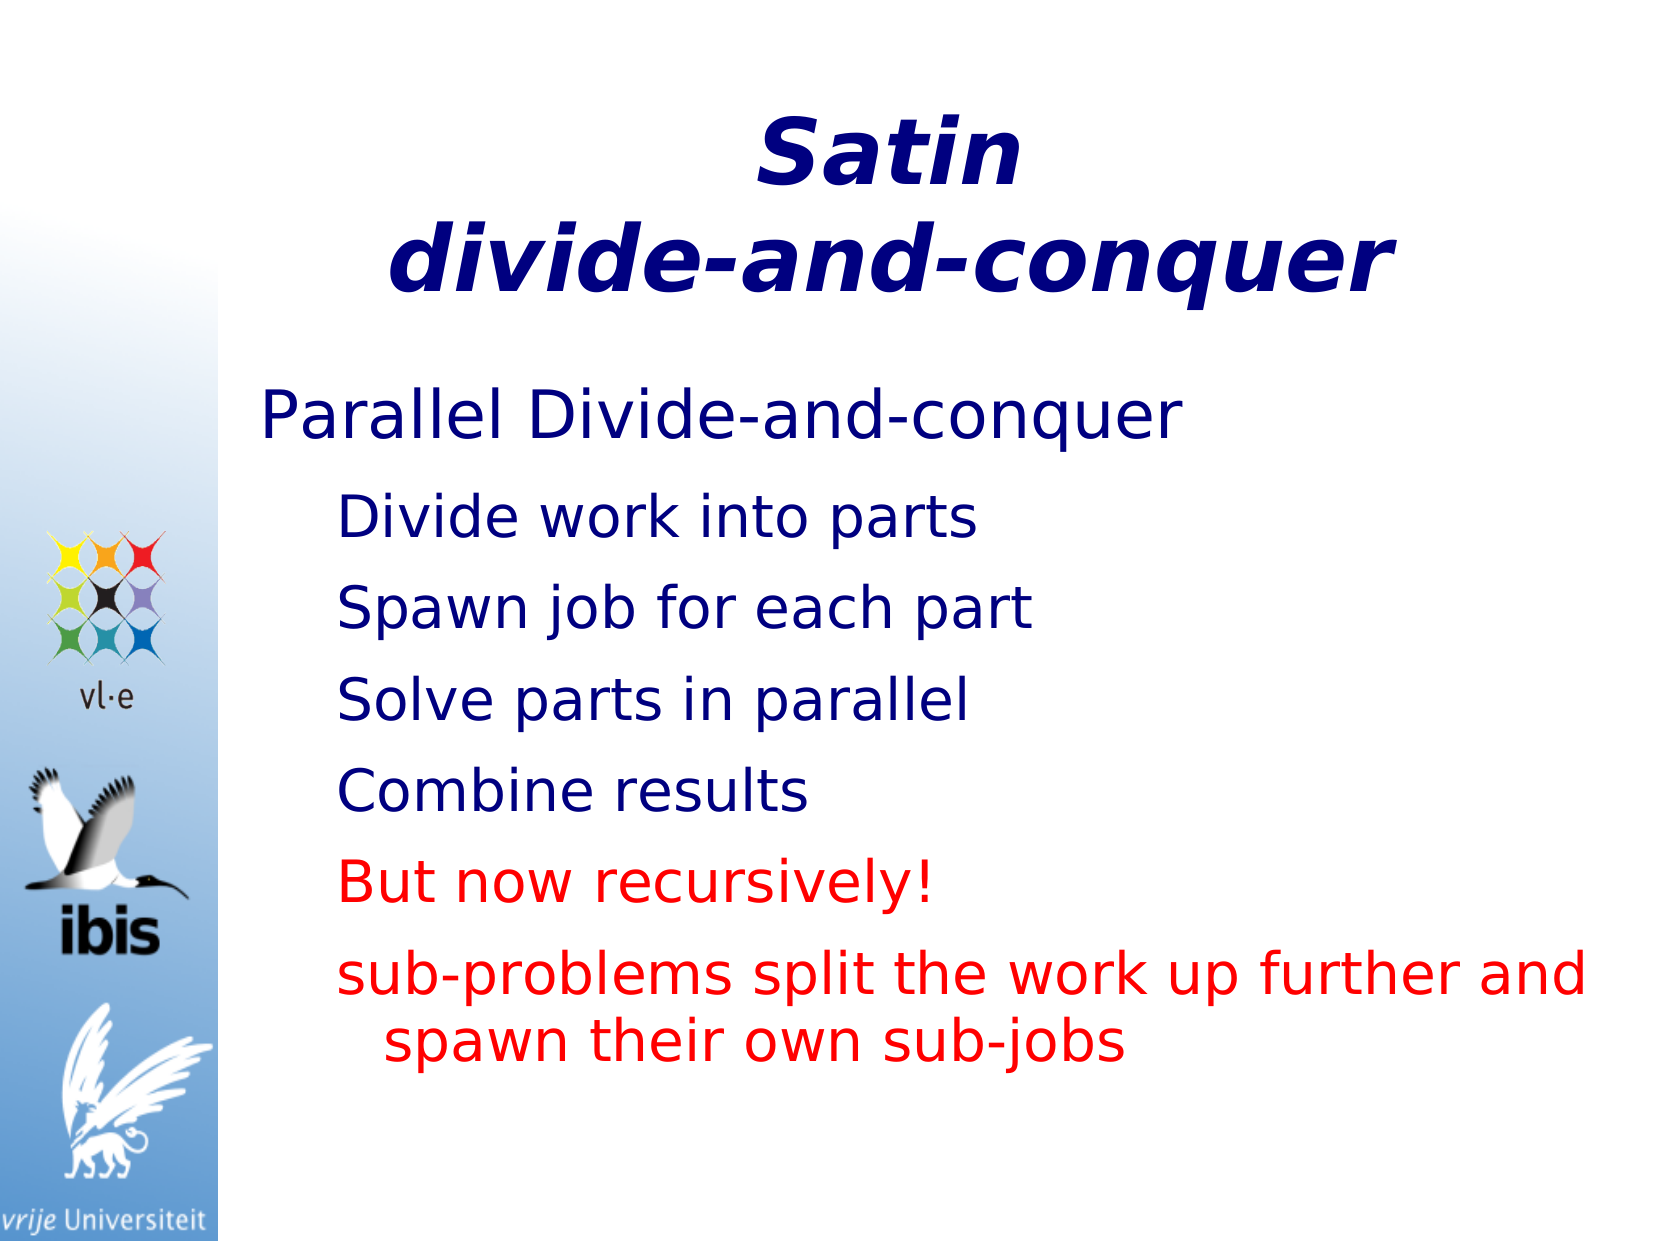

# Satin divide-and-conquer
Parallel Divide-and-conquer
Divide work into parts
Spawn job for each part
Solve parts in parallel
Combine results
But now recursively!
sub-problems split the work up further and spawn their own sub-jobs